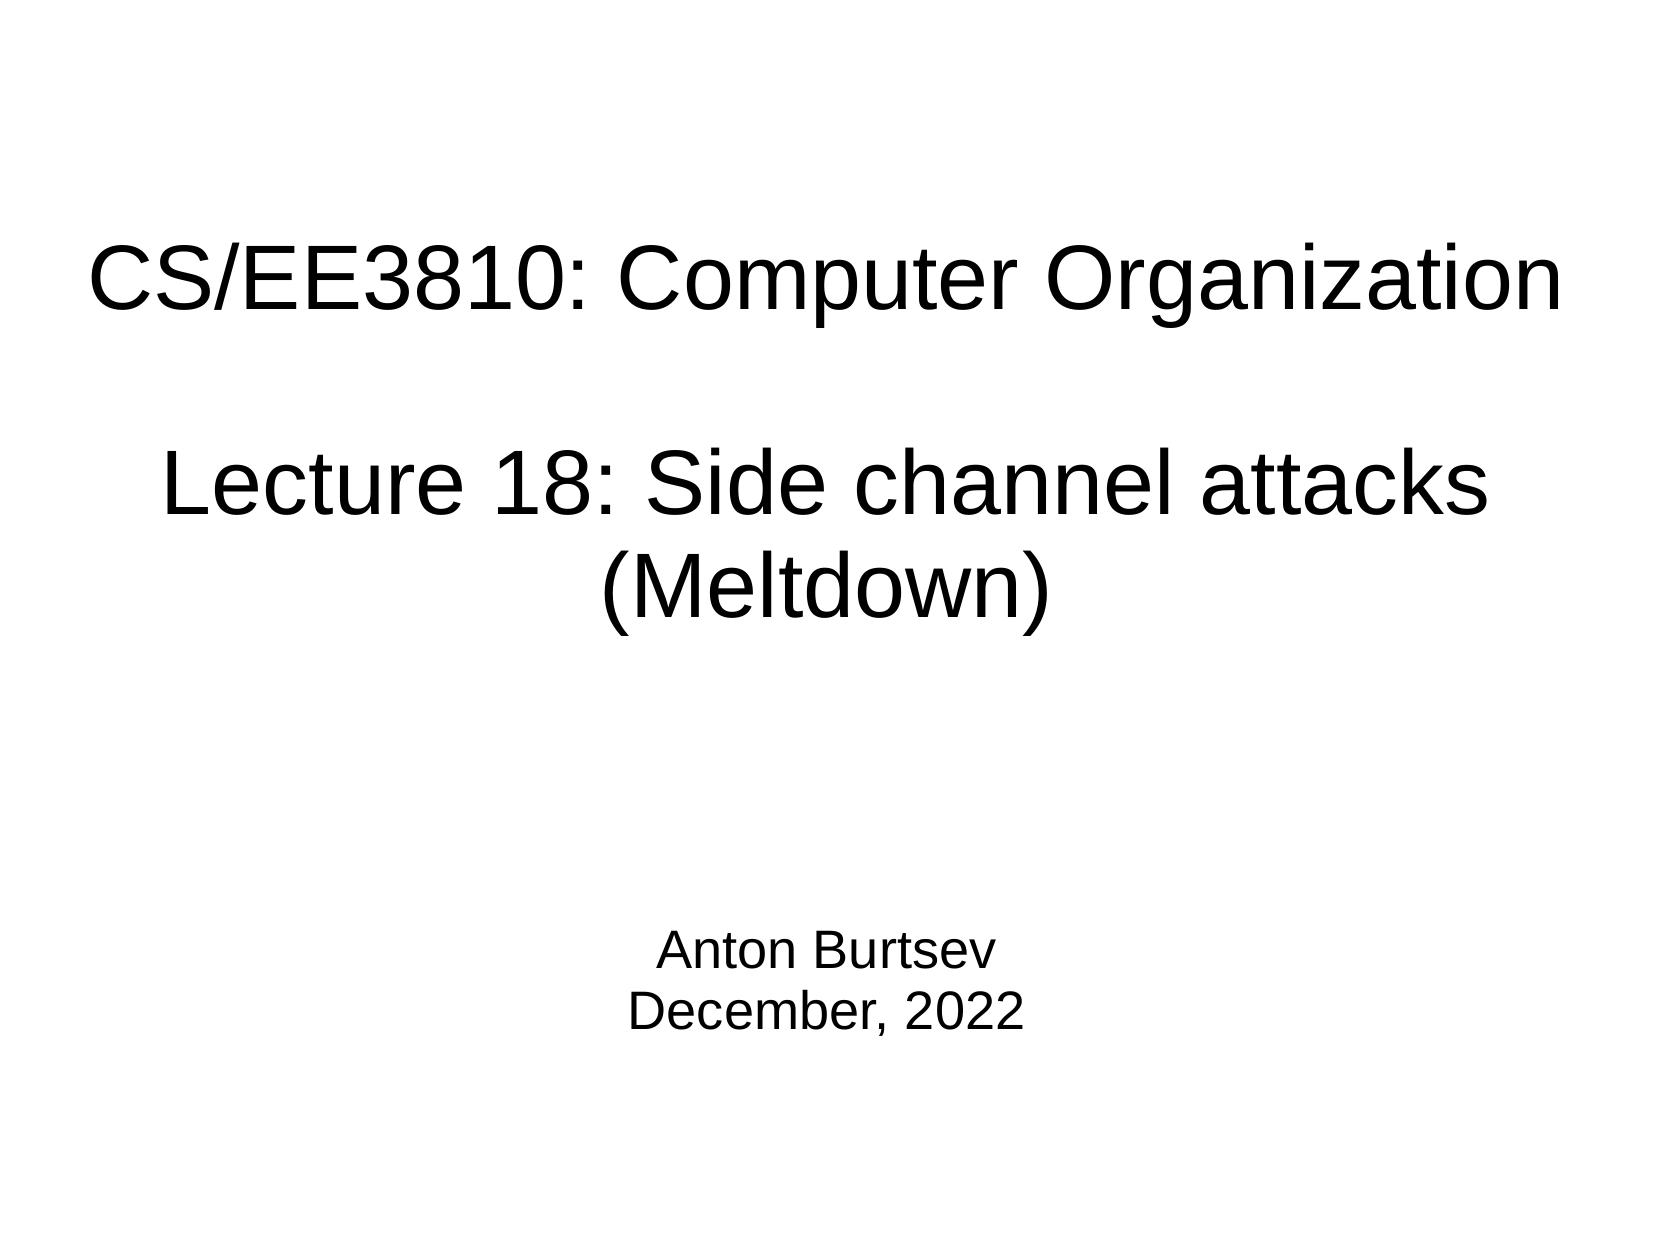

# CS/EE3810: Computer Organization Lecture 18: Side channel attacks (Meltdown)
Anton Burtsev
December, 2022